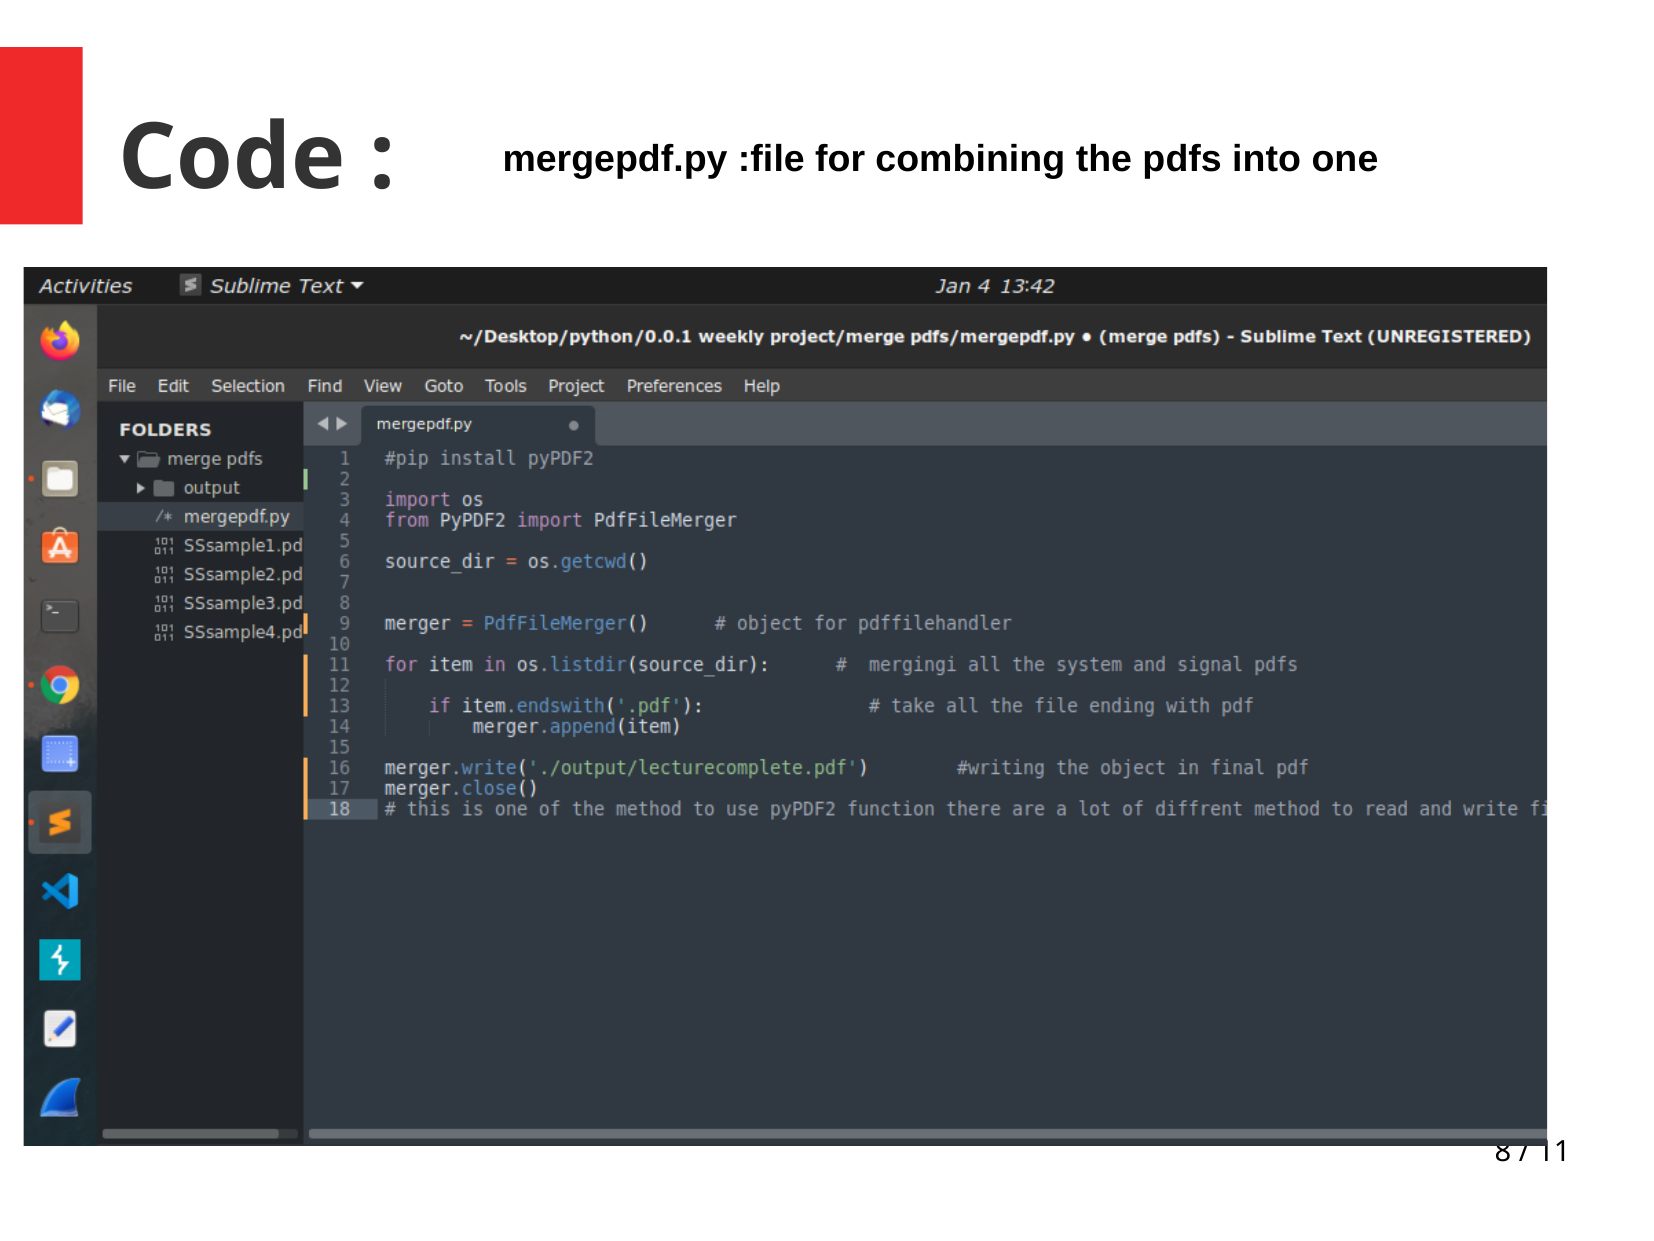

# Code :
mergepdf.py :file for combining the pdfs into one
8